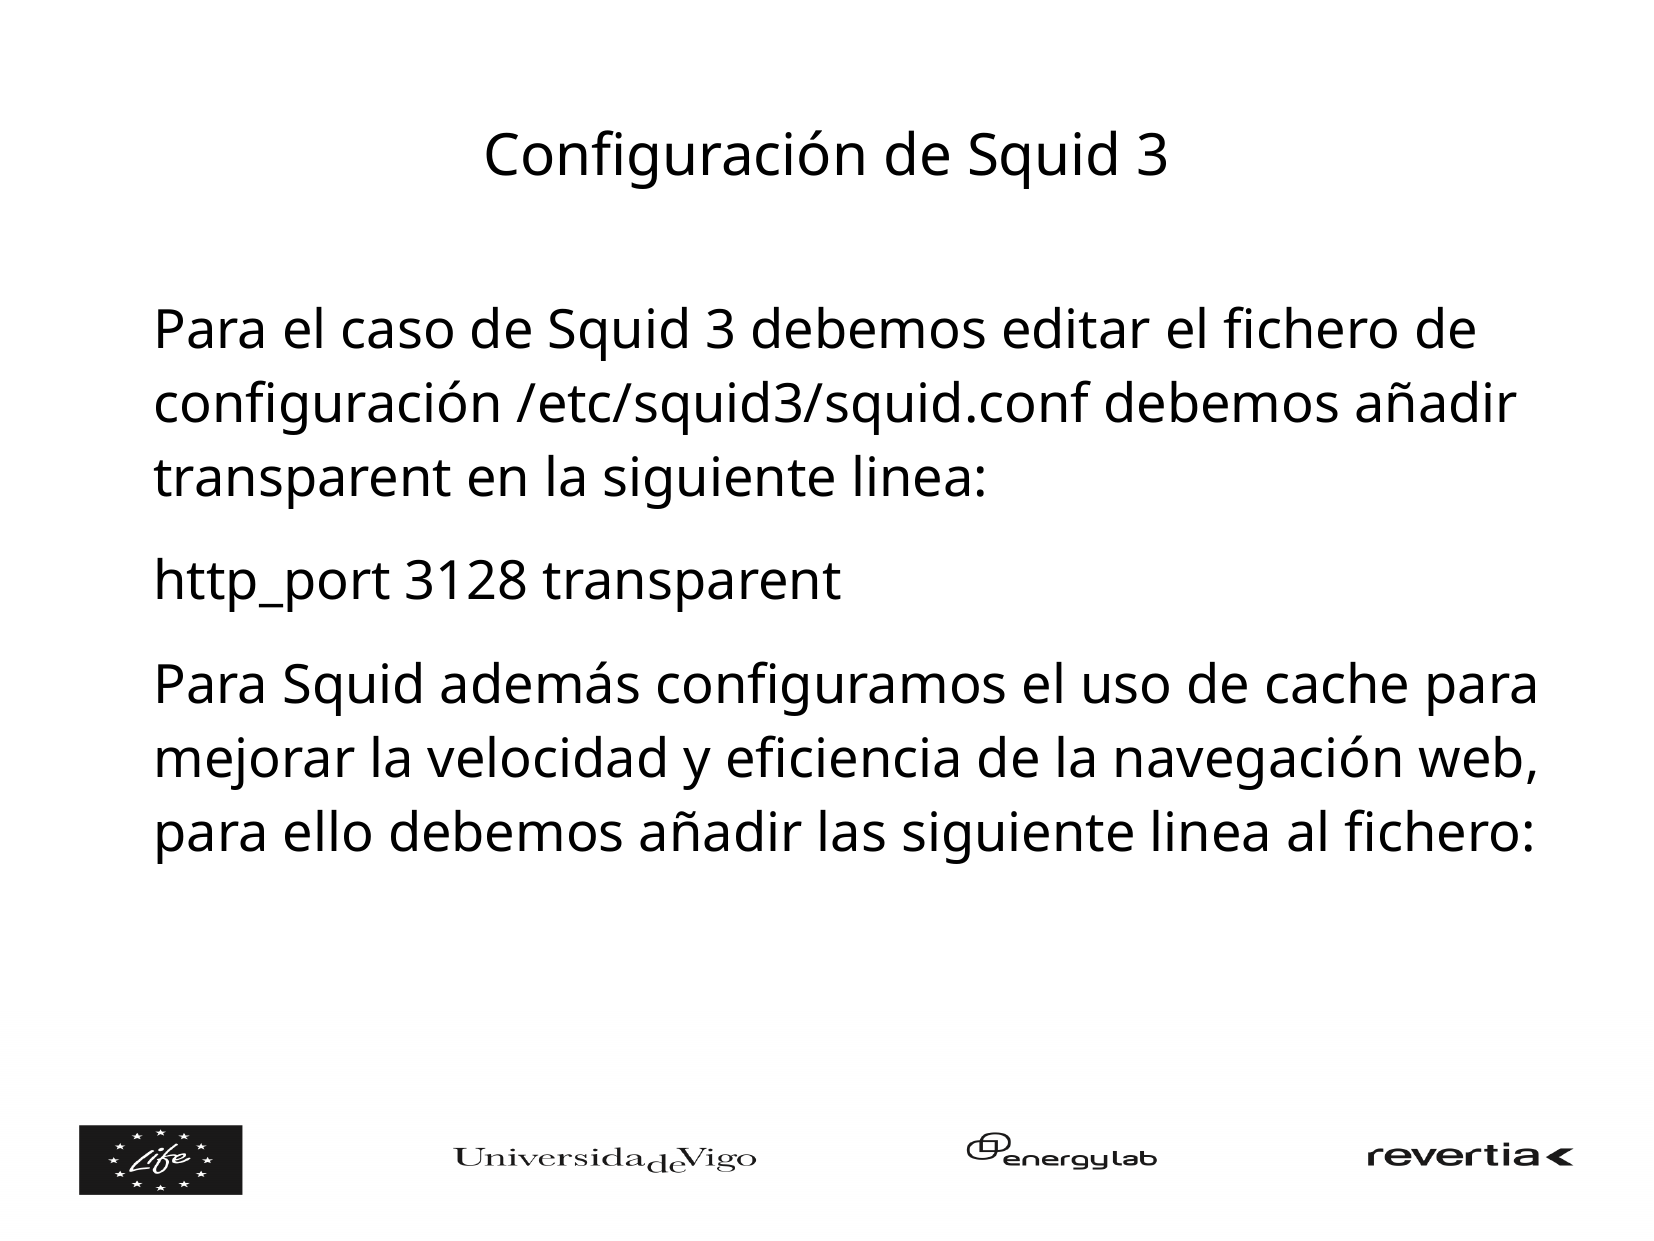

# Configuración de Squid 3
Para el caso de Squid 3 debemos editar el fichero de configuración /etc/squid3/squid.conf debemos añadir transparent en la siguiente linea:
http_port 3128 transparent
Para Squid además configuramos el uso de cache para mejorar la velocidad y eficiencia de la navegación web, para ello debemos añadir las siguiente linea al fichero: